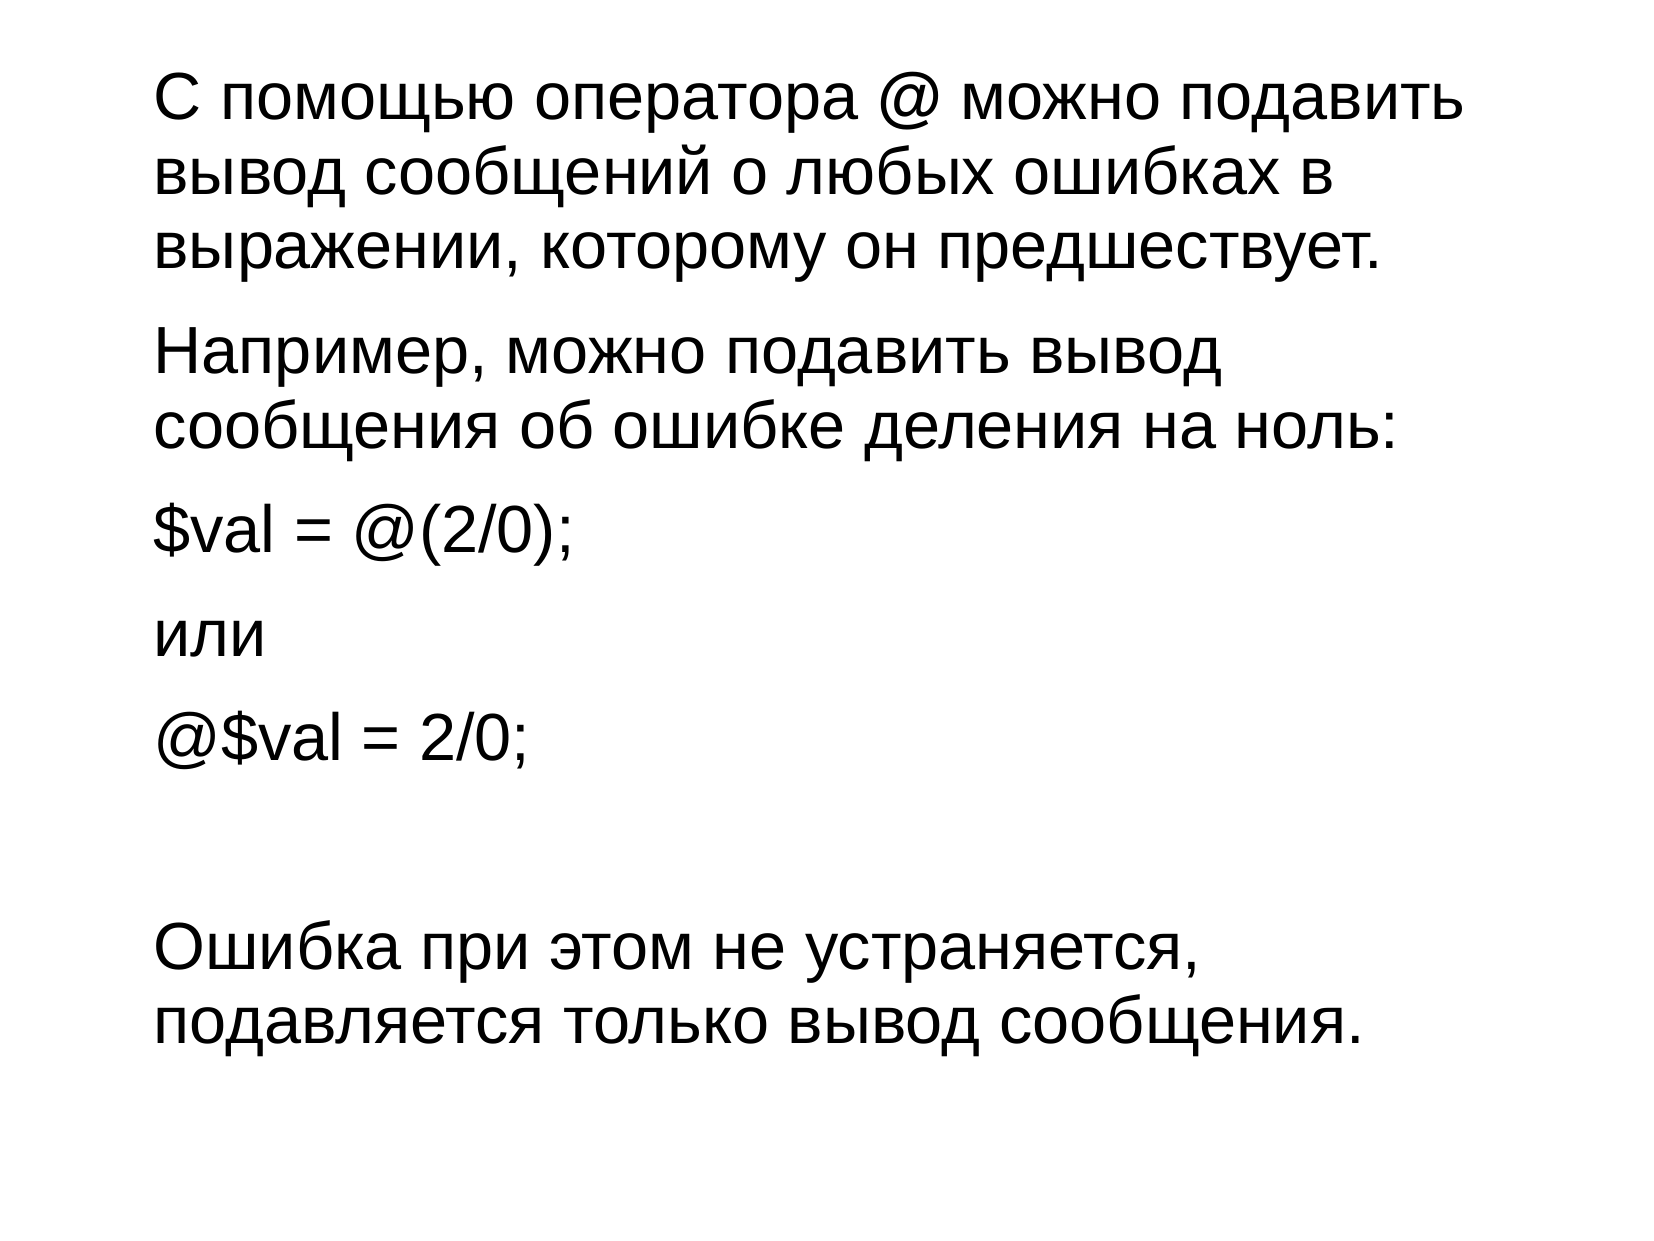

# С помощью оператора @ можно подавить вывод сообщений о любых ошибках в выражении, которому он предшествует.
Например, можно подавить вывод сообщения об ошибке деления на ноль:
$val = @(2/0);
или
@$val = 2/0;
Ошибка при этом не устраняется, подавляется только вывод сообщения.